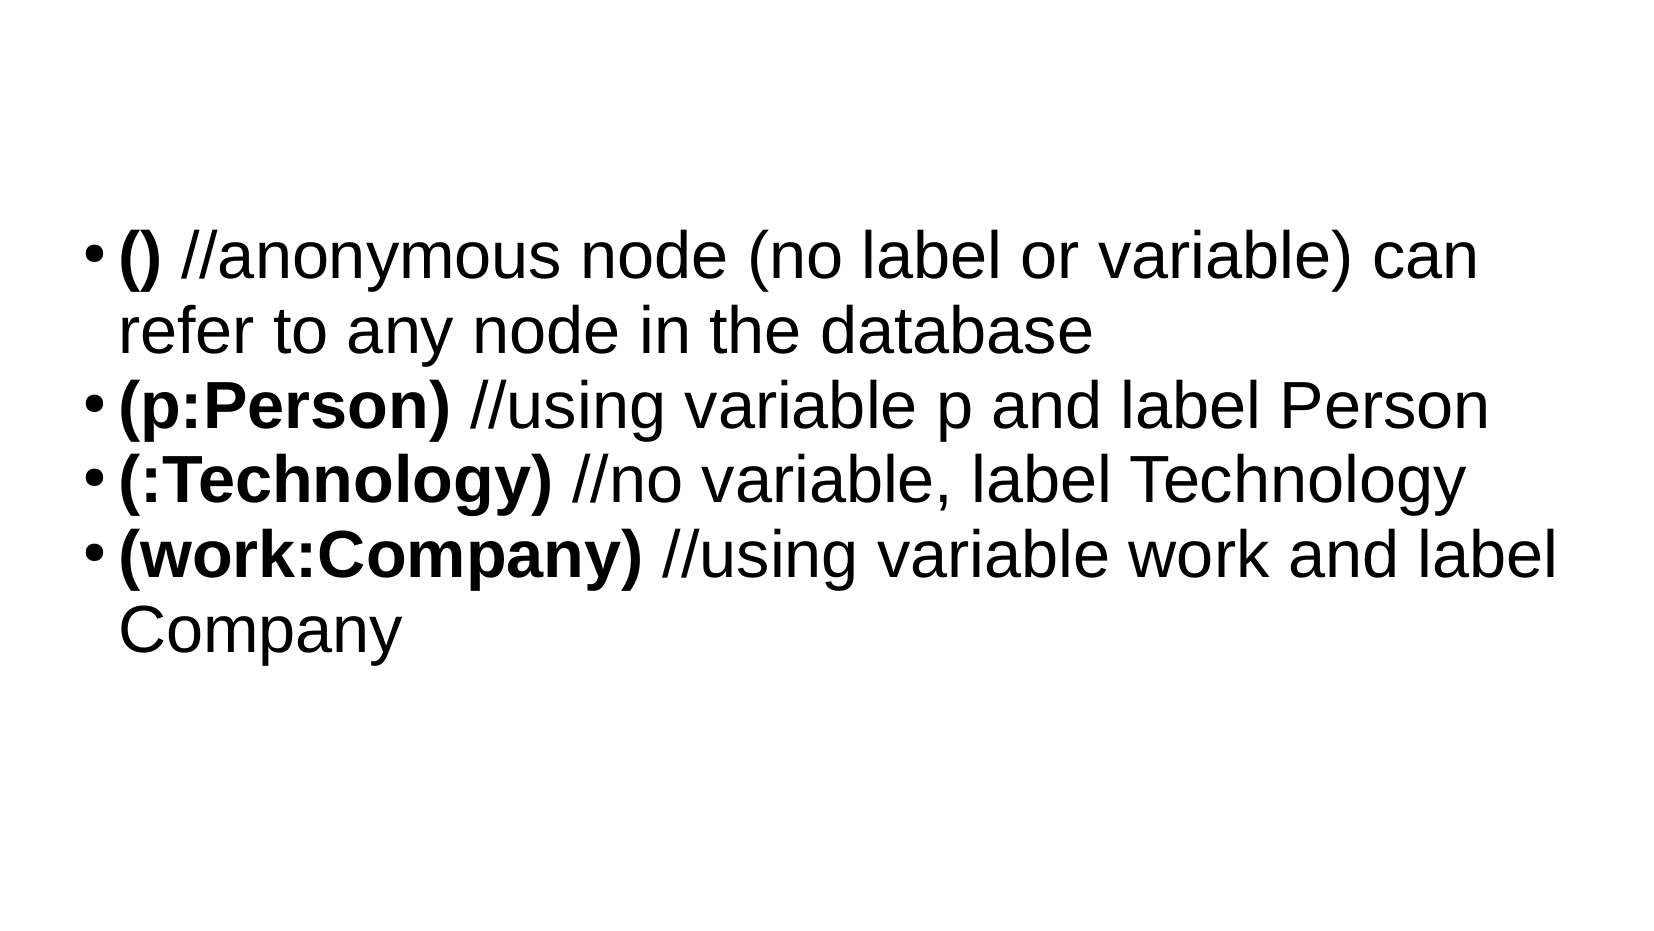

# () //anonymous node (no label or variable) can refer to any node in the database
(p:Person) //using variable p and label Person
(:Technology) //no variable, label Technology
(work:Company) //using variable work and label Company